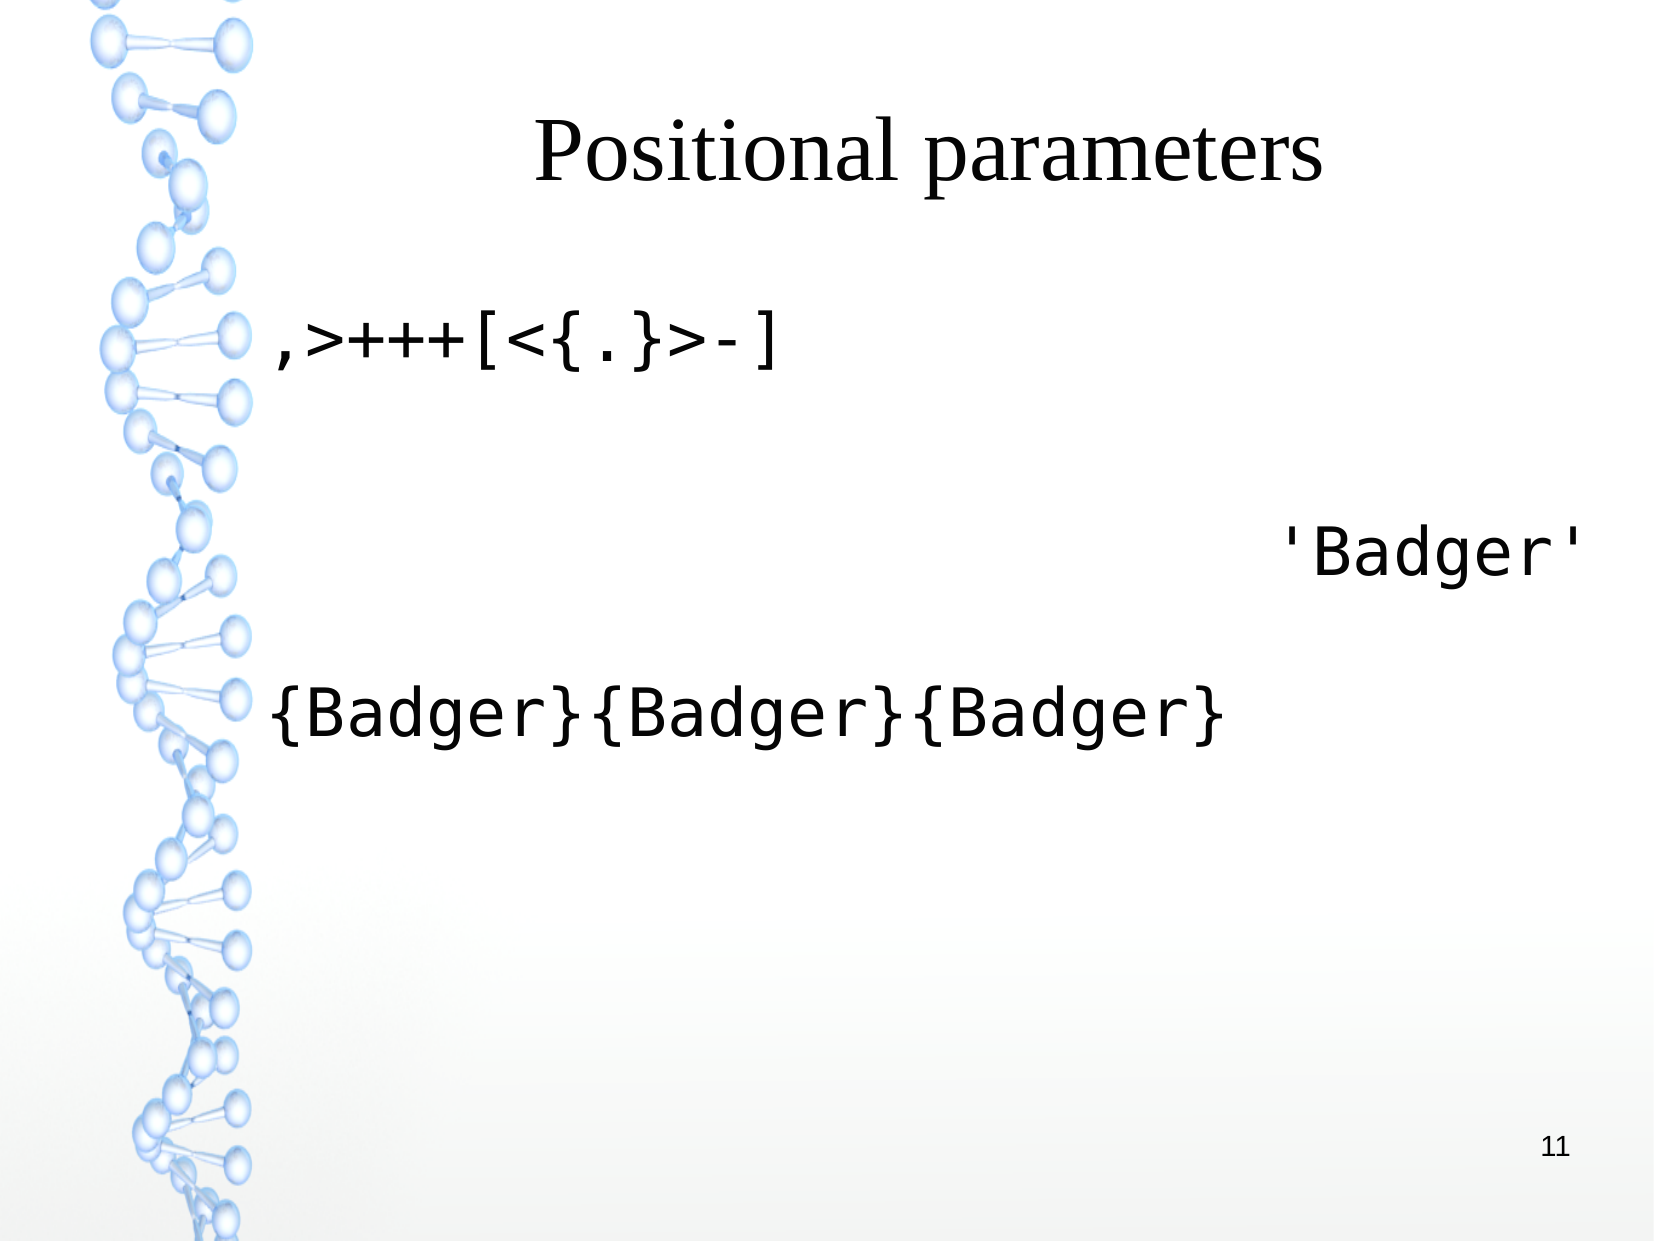

# Positional parameters
,>+++[<{.}>-]
'Badger'
{Badger}{Badger}{Badger}
11